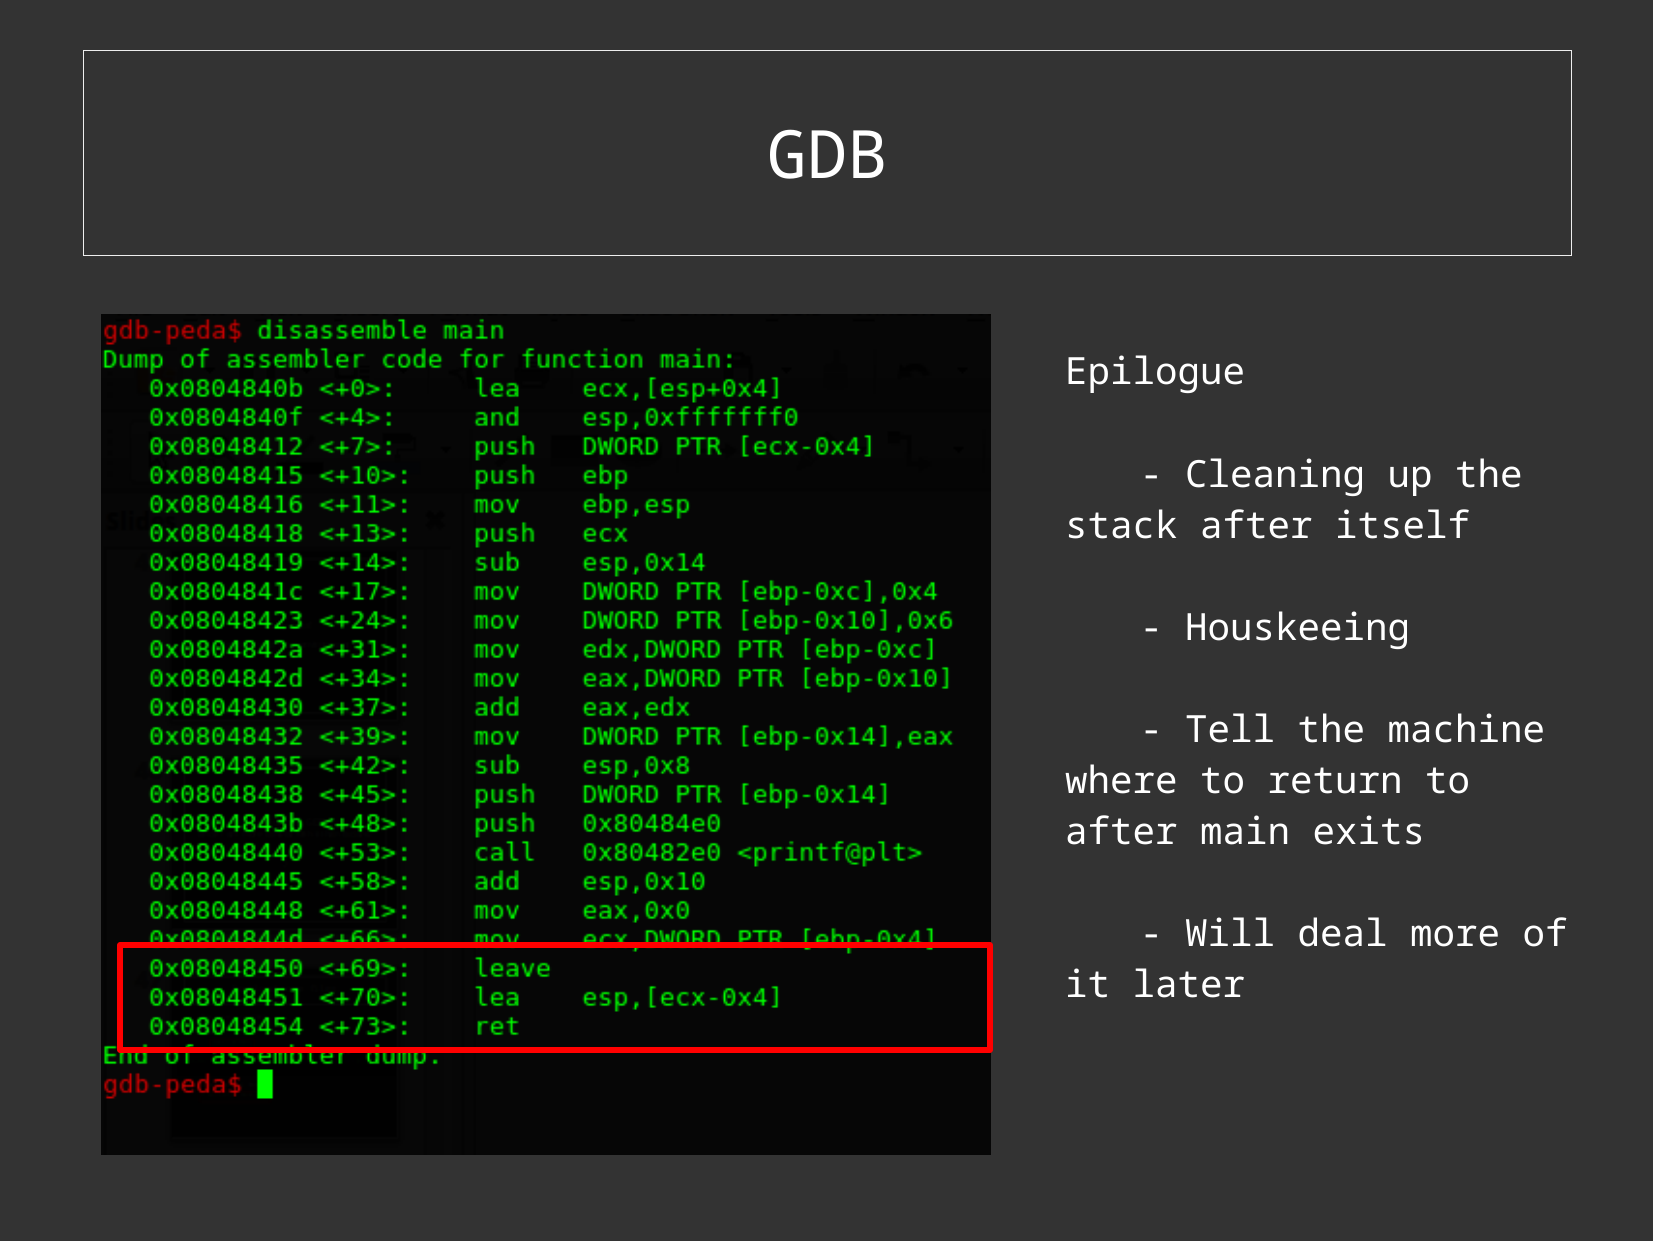

GDB
Epilogue
	- Cleaning up the stack after itself
	- Houskeeing
	- Tell the machine where to return to after main exits
	- Will deal more of it later